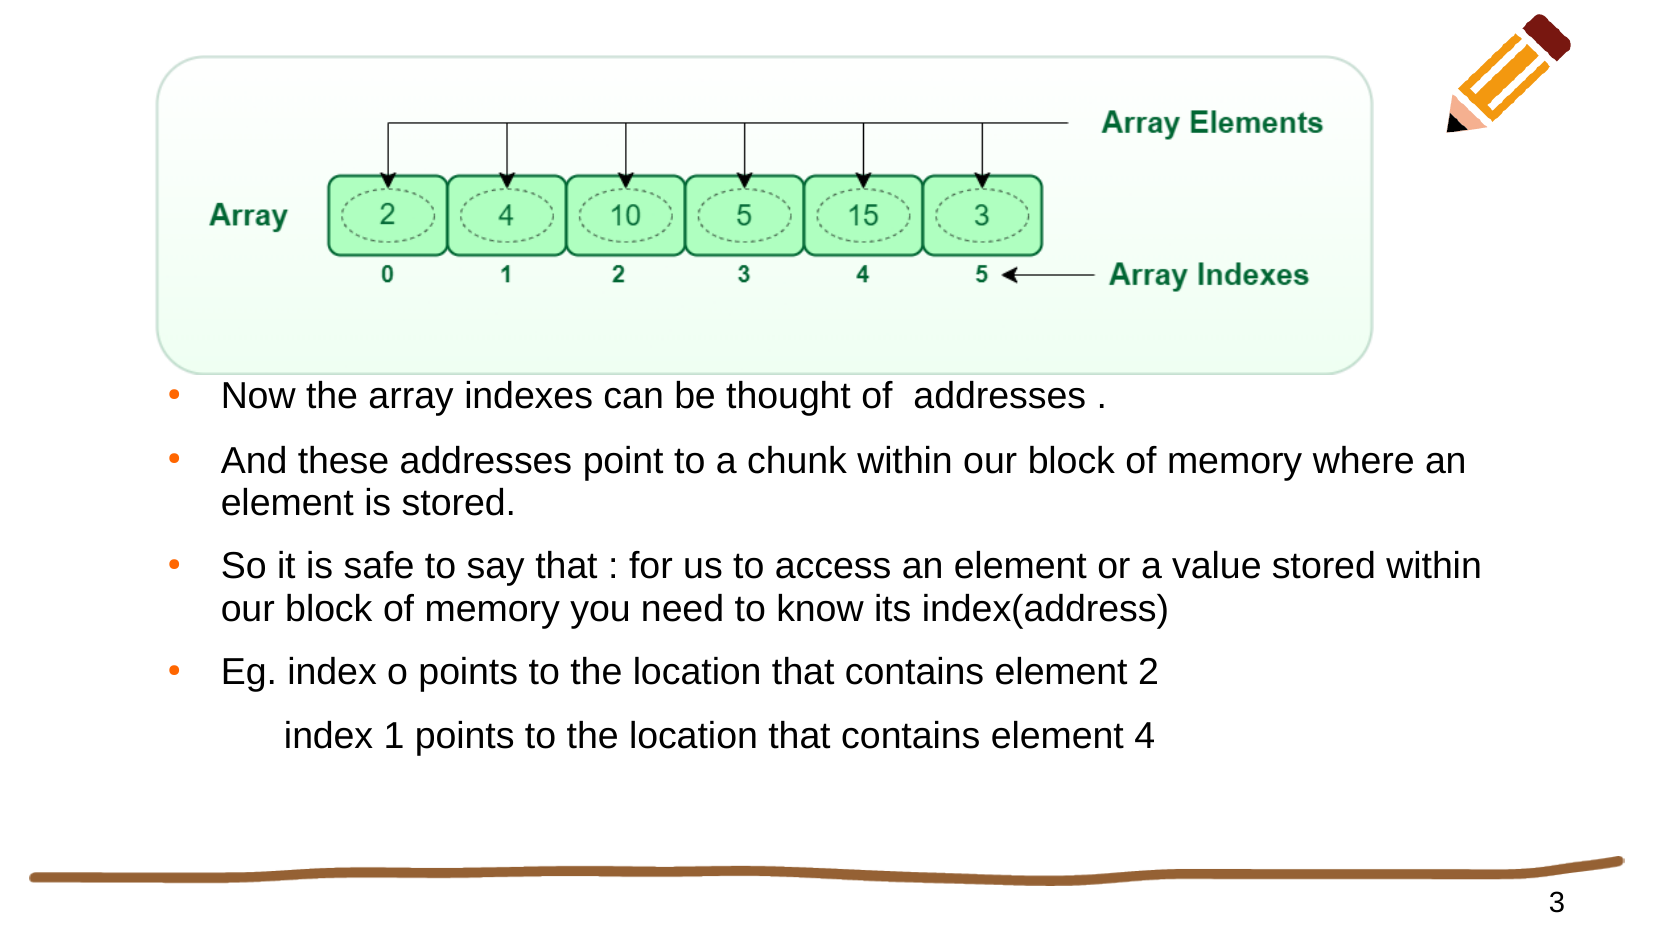

# Now the array indexes can be thought of addresses .
And these addresses point to a chunk within our block of memory where an element is stored.
So it is safe to say that : for us to access an element or a value stored within our block of memory you need to know its index(address)
Eg. index o points to the location that contains element 2
 index 1 points to the location that contains element 4
3